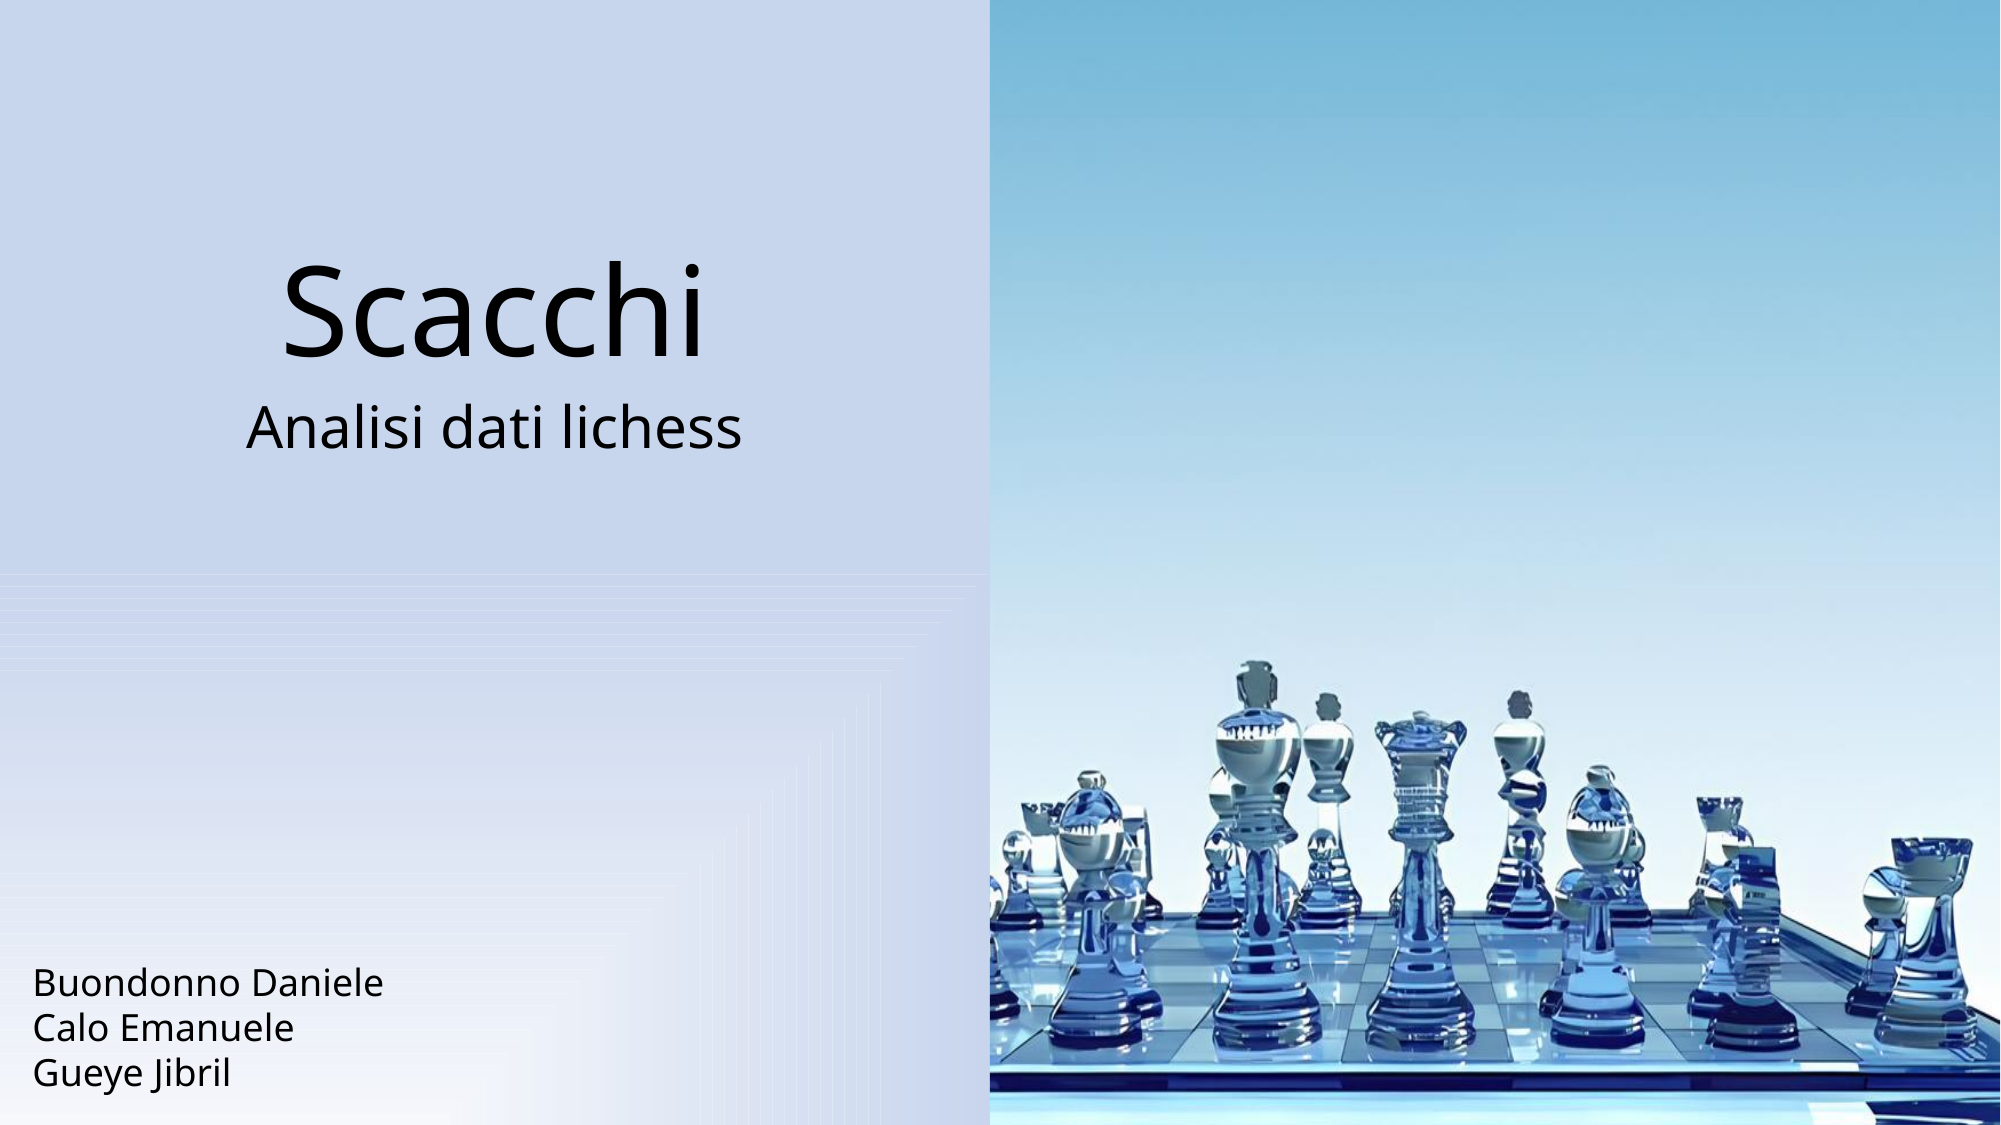

Scacchi
Analisi dati lichess
Buondonno Daniele
Calo Emanuele
Gueye Jibril